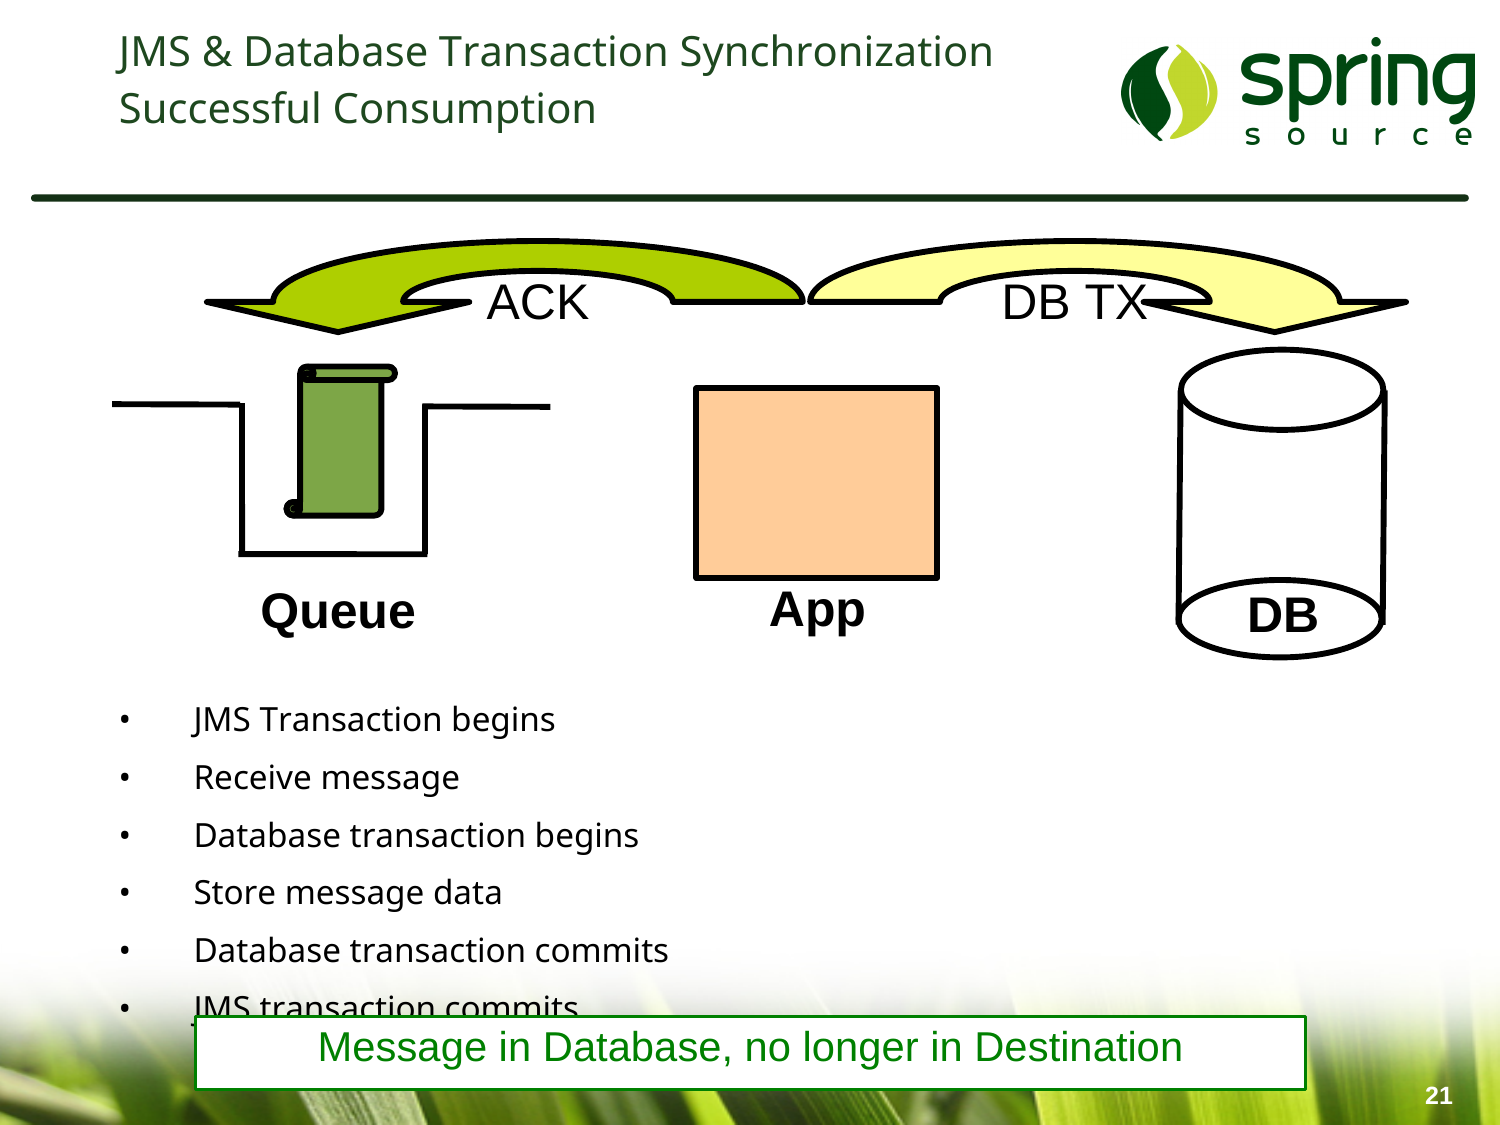

# JMS & Database Transaction Synchronization Successful Consumption
ACK
DB TX
App
Queue
DB
JMS Transaction begins
Receive message
Database transaction begins
Store message data
Database transaction commits
JMS transaction commits
Message in Database, no longer in Destination